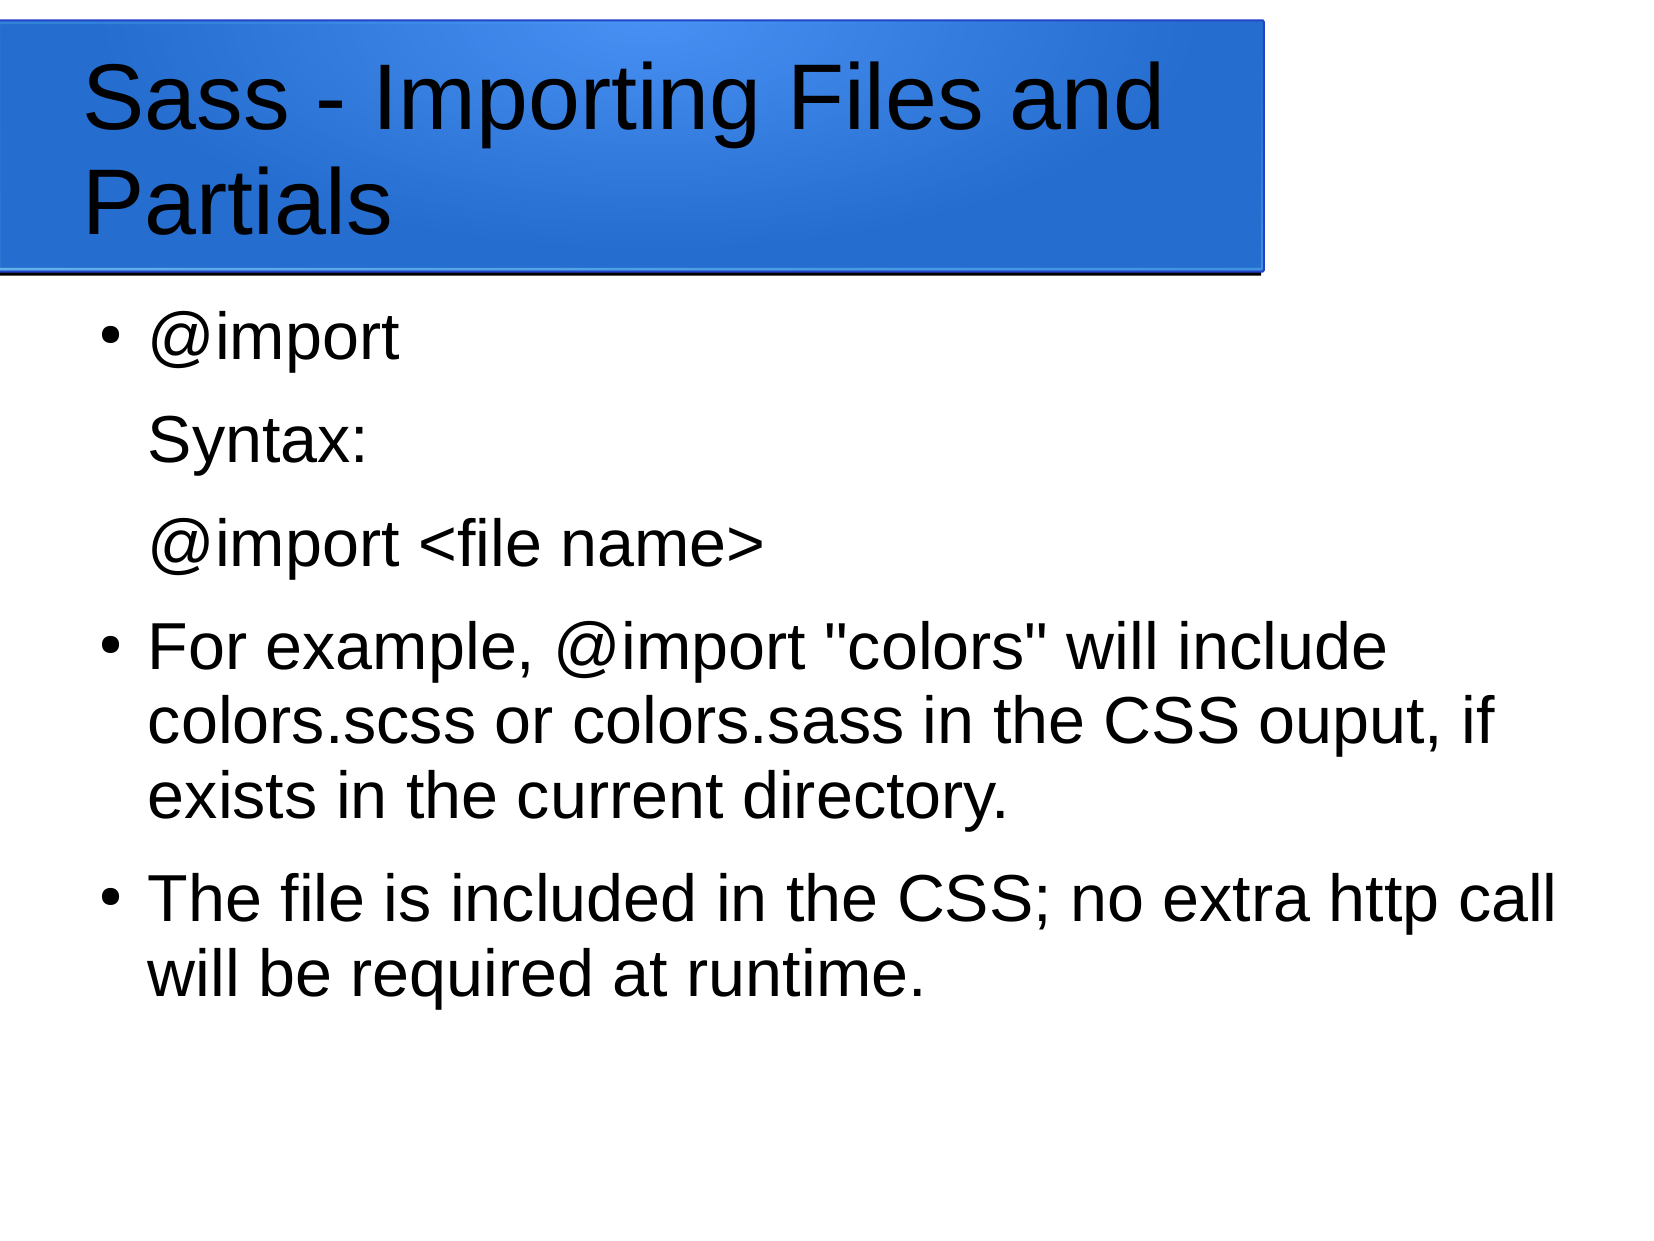

# Sass - Importing Files and Partials
@import
Syntax:
@import <file name>
For example, @import "colors" will include colors.scss or colors.sass in the CSS ouput, if exists in the current directory.
The file is included in the CSS; no extra http call will be required at runtime.